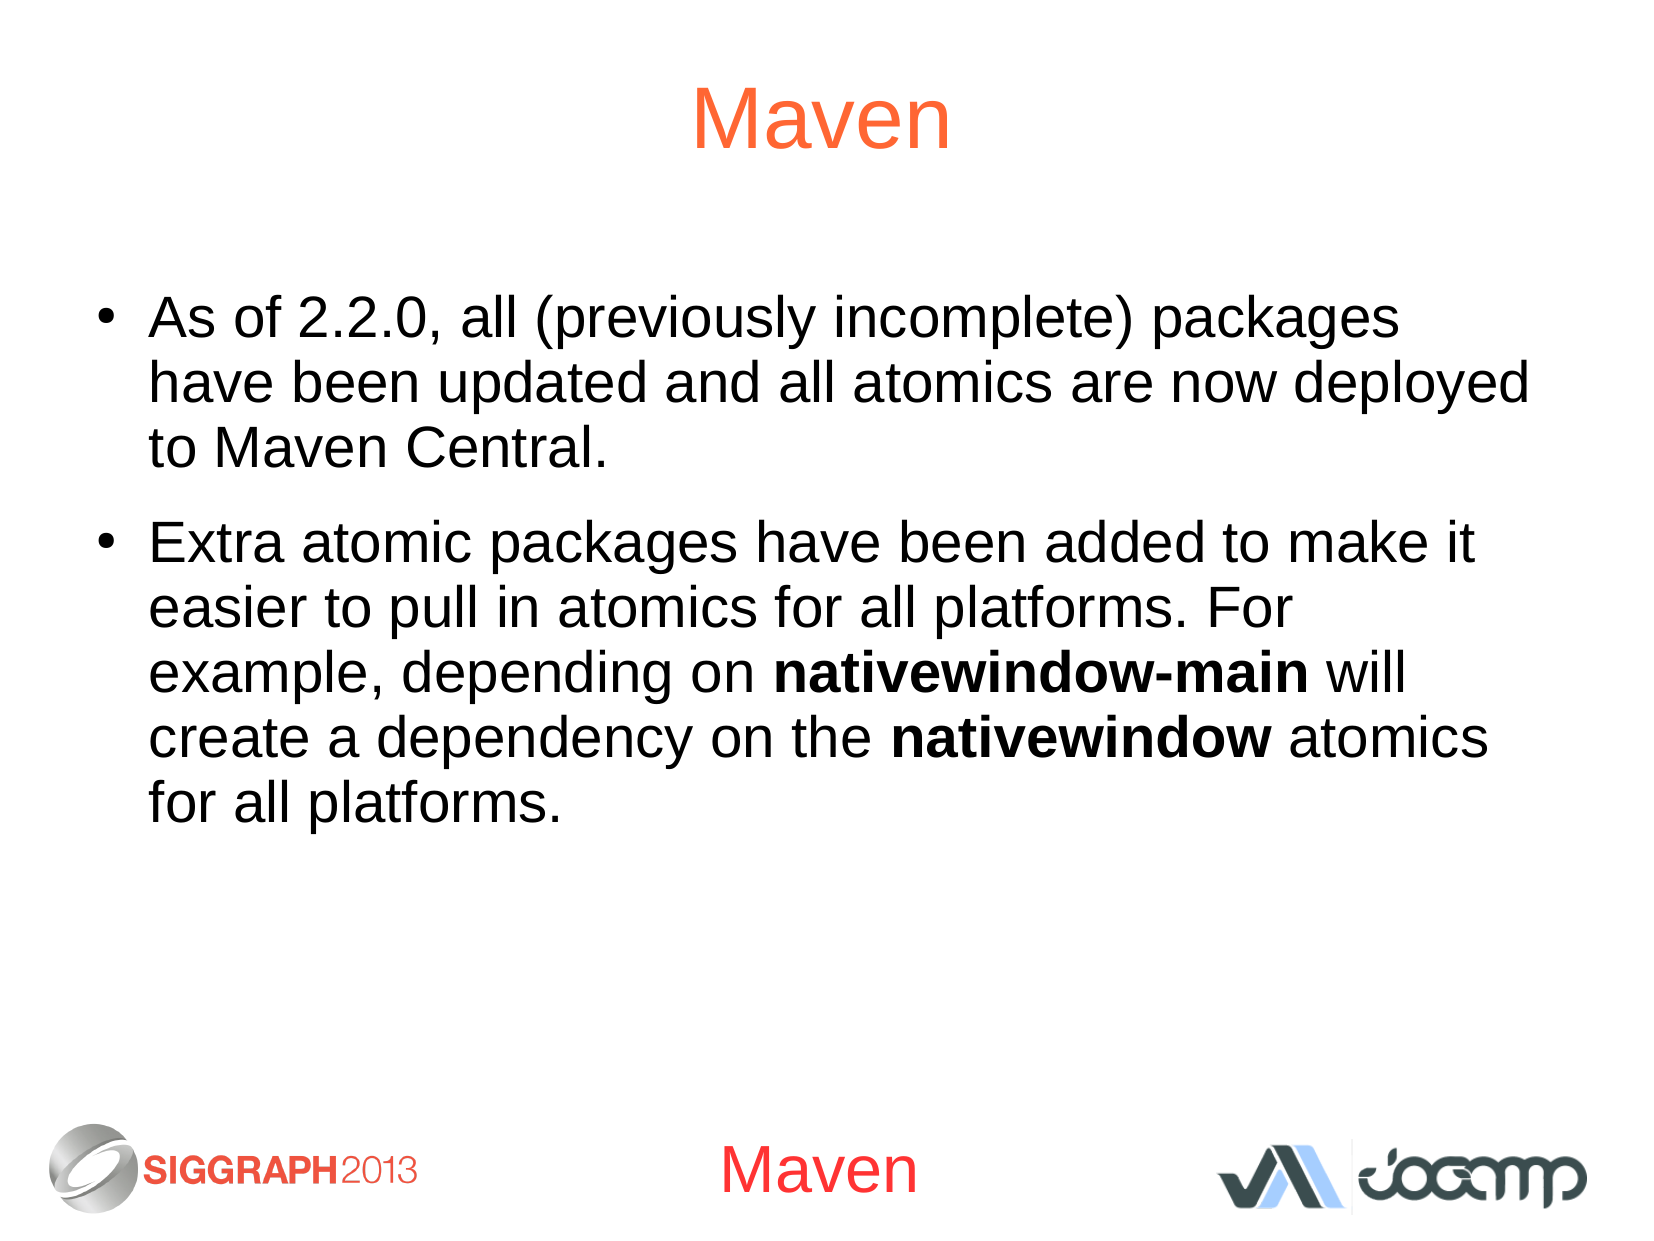

# Maven
As of 2.2.0, all (previously incomplete) packages have been updated and all atomics are now deployed to Maven Central.
Extra atomic packages have been added to make it easier to pull in atomics for all platforms. For example, depending on nativewindow-main will create a dependency on the nativewindow atomics for all platforms.
Maven